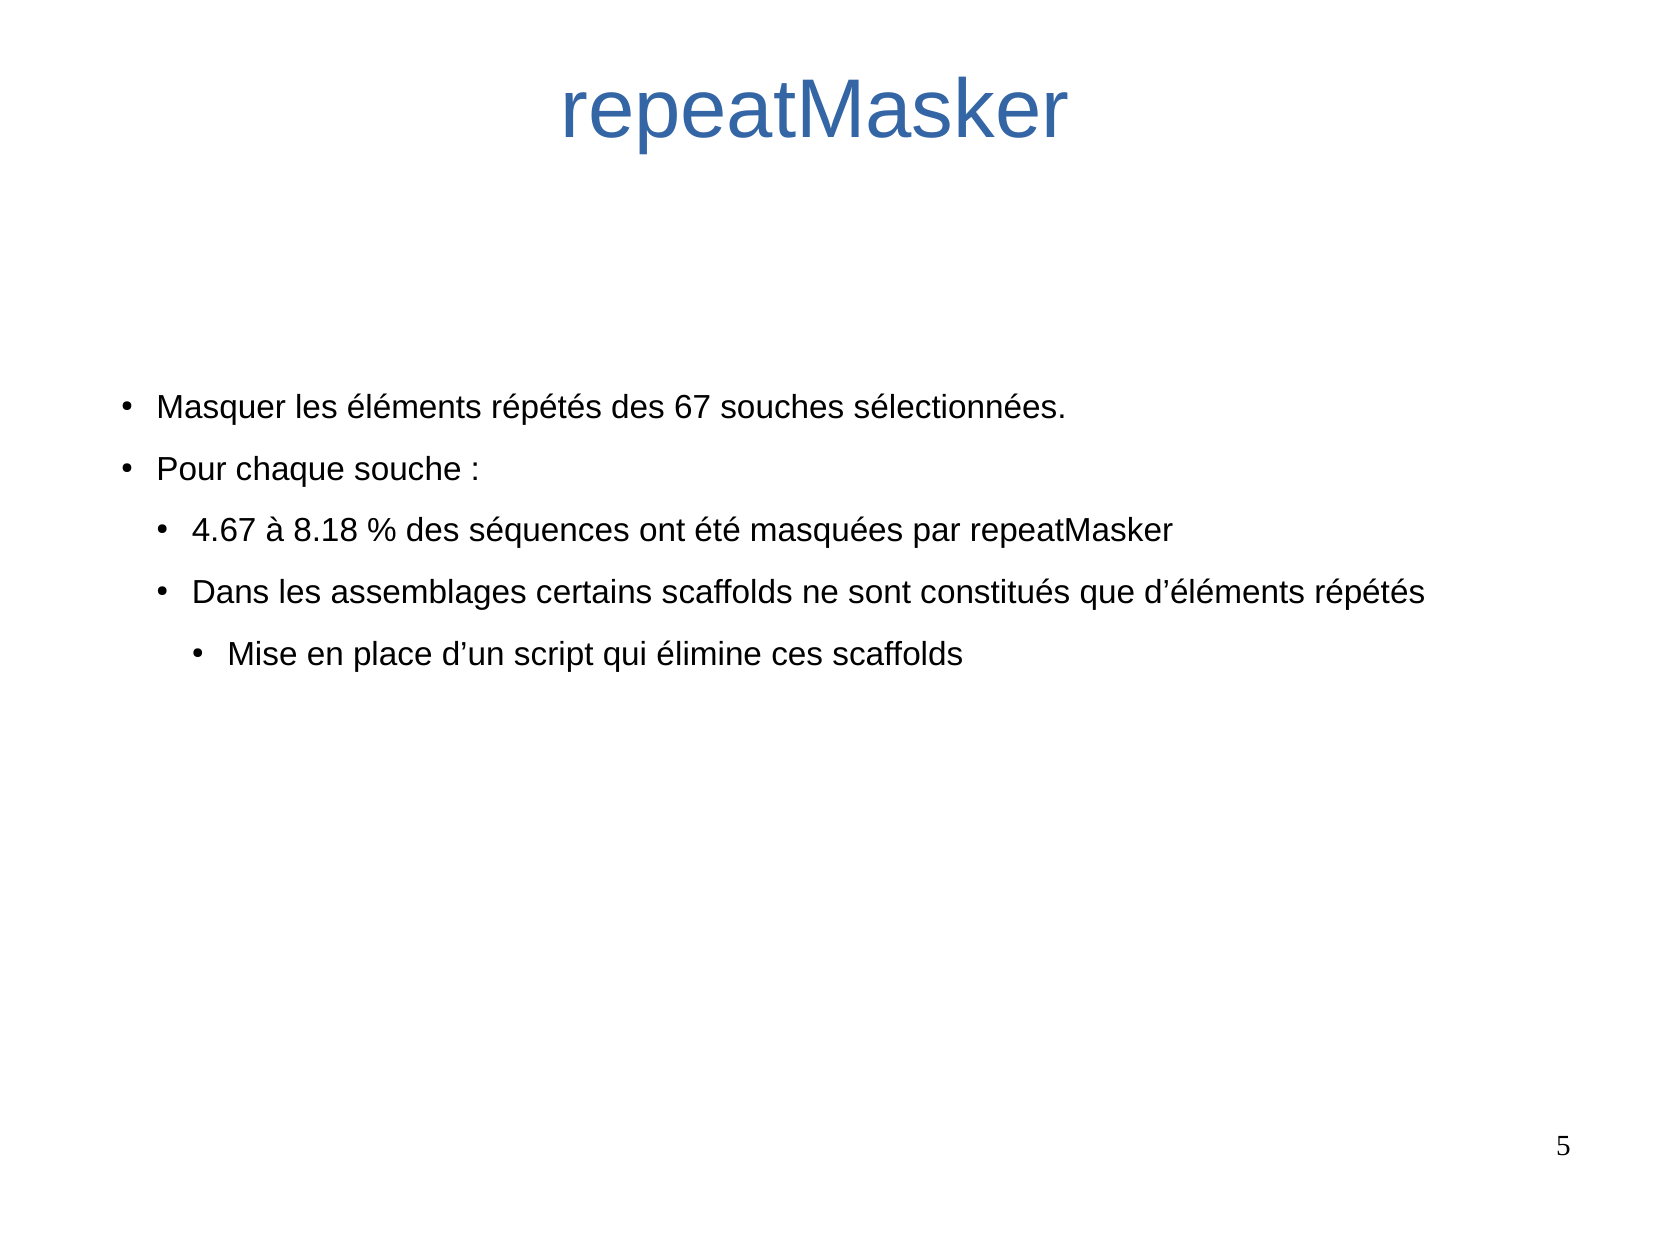

# repeatMasker
Masquer les éléments répétés des 67 souches sélectionnées.
Pour chaque souche :
4.67 à 8.18 % des séquences ont été masquées par repeatMasker
Dans les assemblages certains scaffolds ne sont constitués que d’éléments répétés
Mise en place d’un script qui élimine ces scaffolds
5